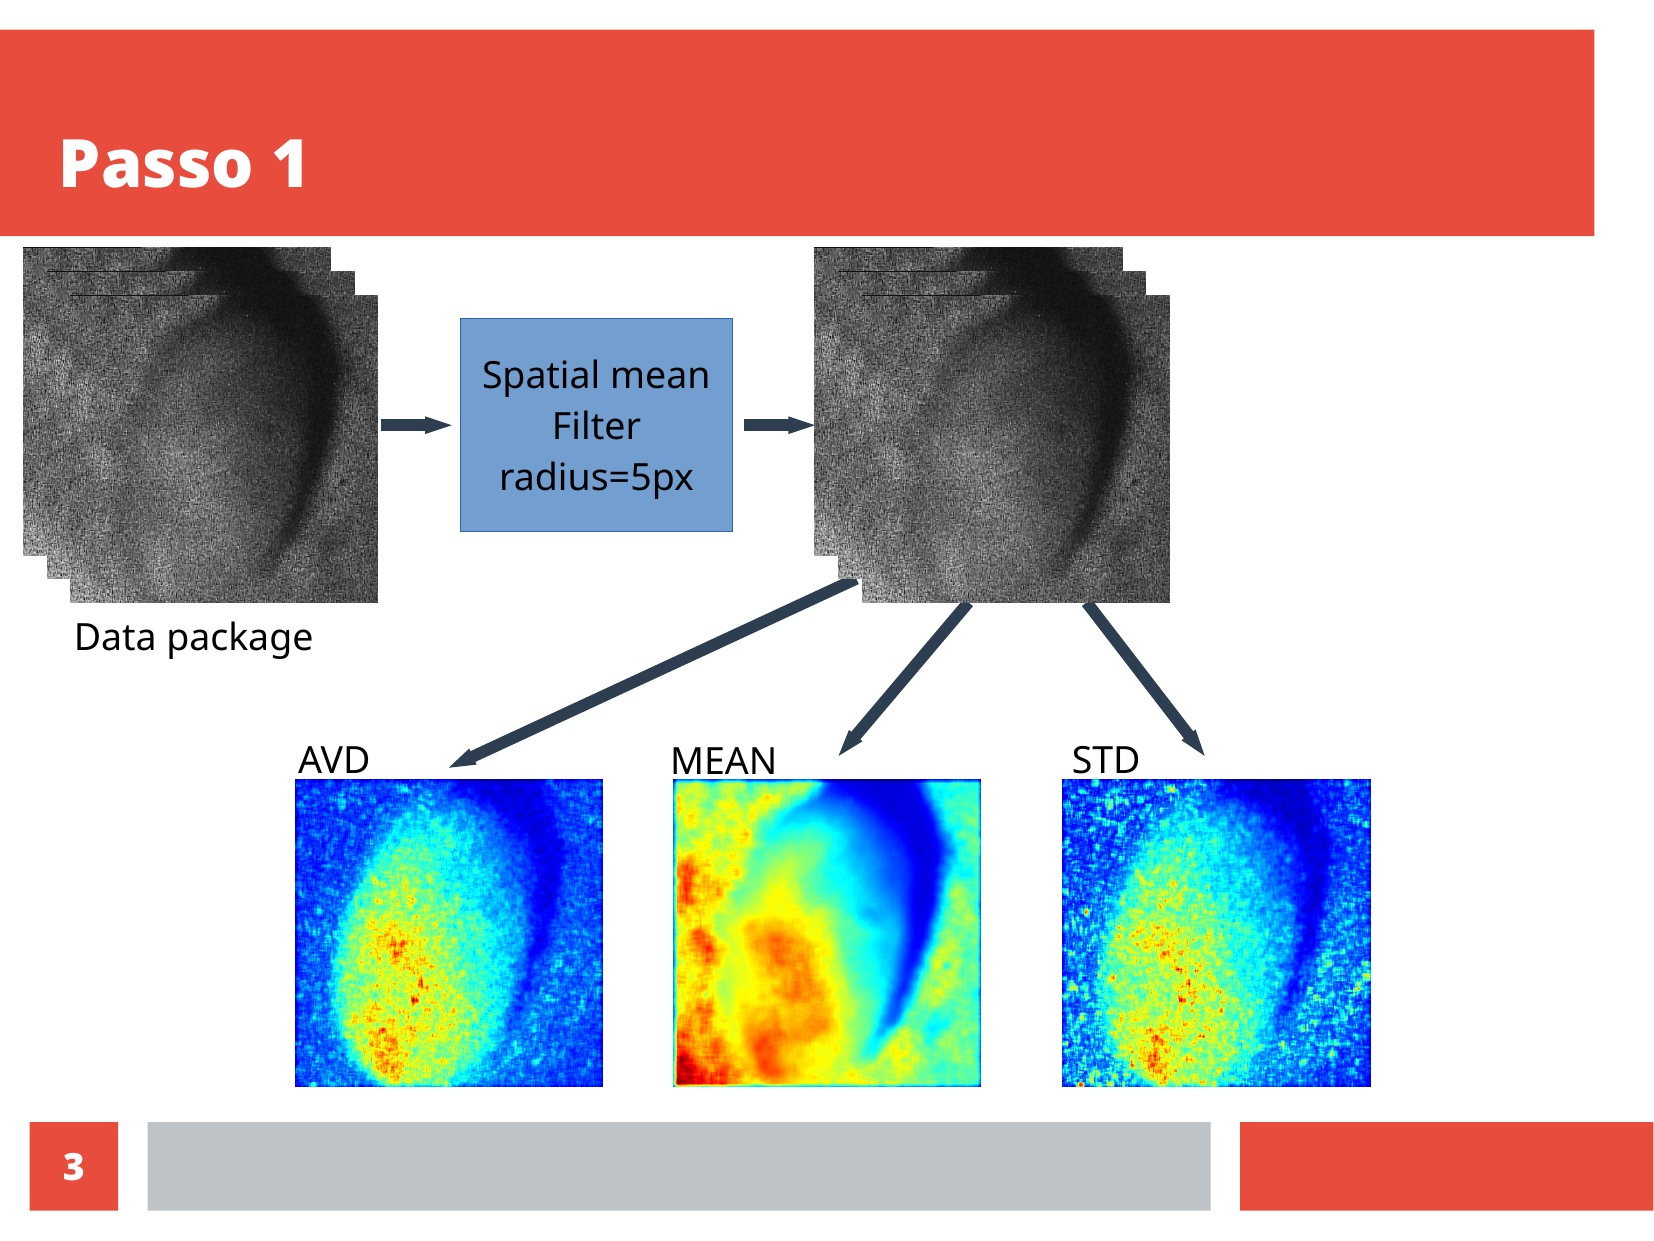

# Passo 1
Spatial mean
Filter
radius=5px
Data package
AVD
STD
MEAN
3